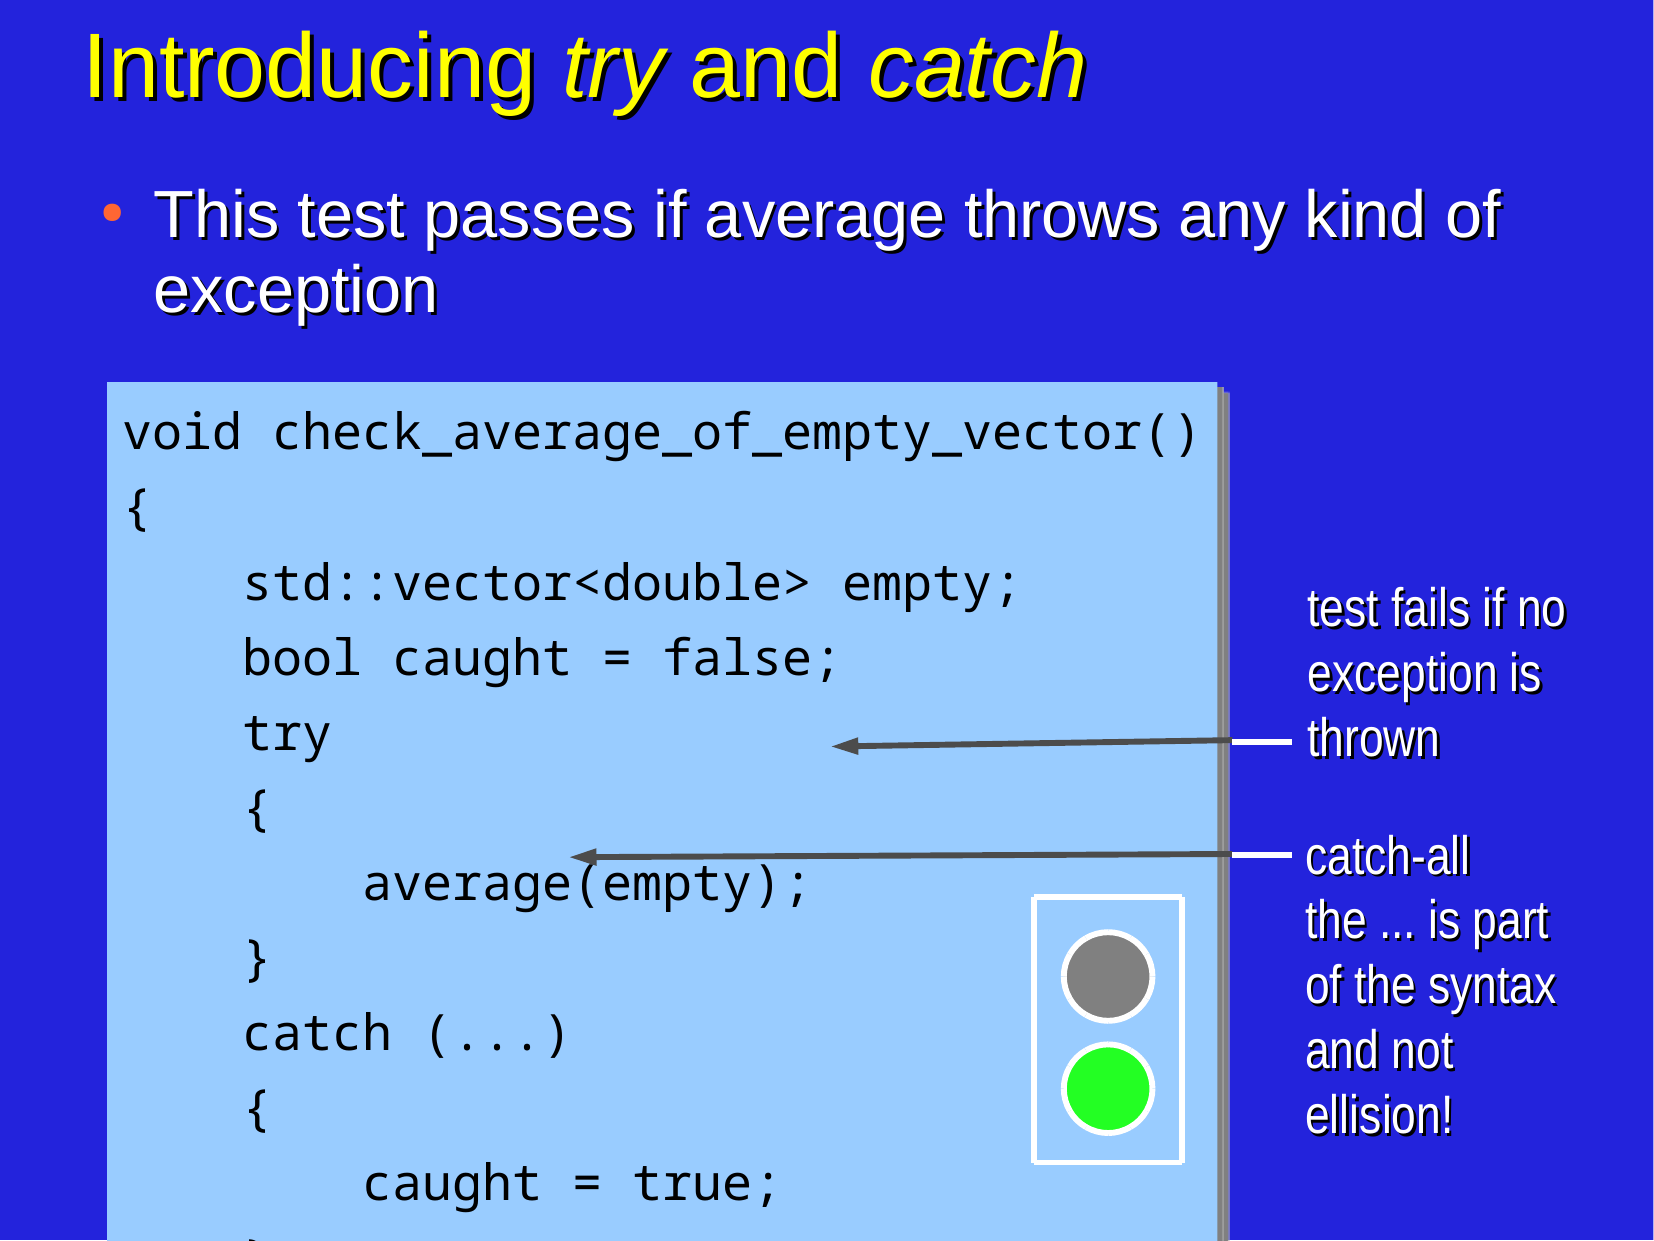

# Introducing try and catch
This test passes if average throws any kind of exception
void check_average_of_empty_vector()
{
 std::vector<double> empty;
 bool caught = false;
 try
 {
 average(empty);
 }
 catch (...)
 {
 caught = true;
 }
 assert(caught);
}
test fails if no exception is thrown
catch-all
the ... is part of the syntax and not ellision!